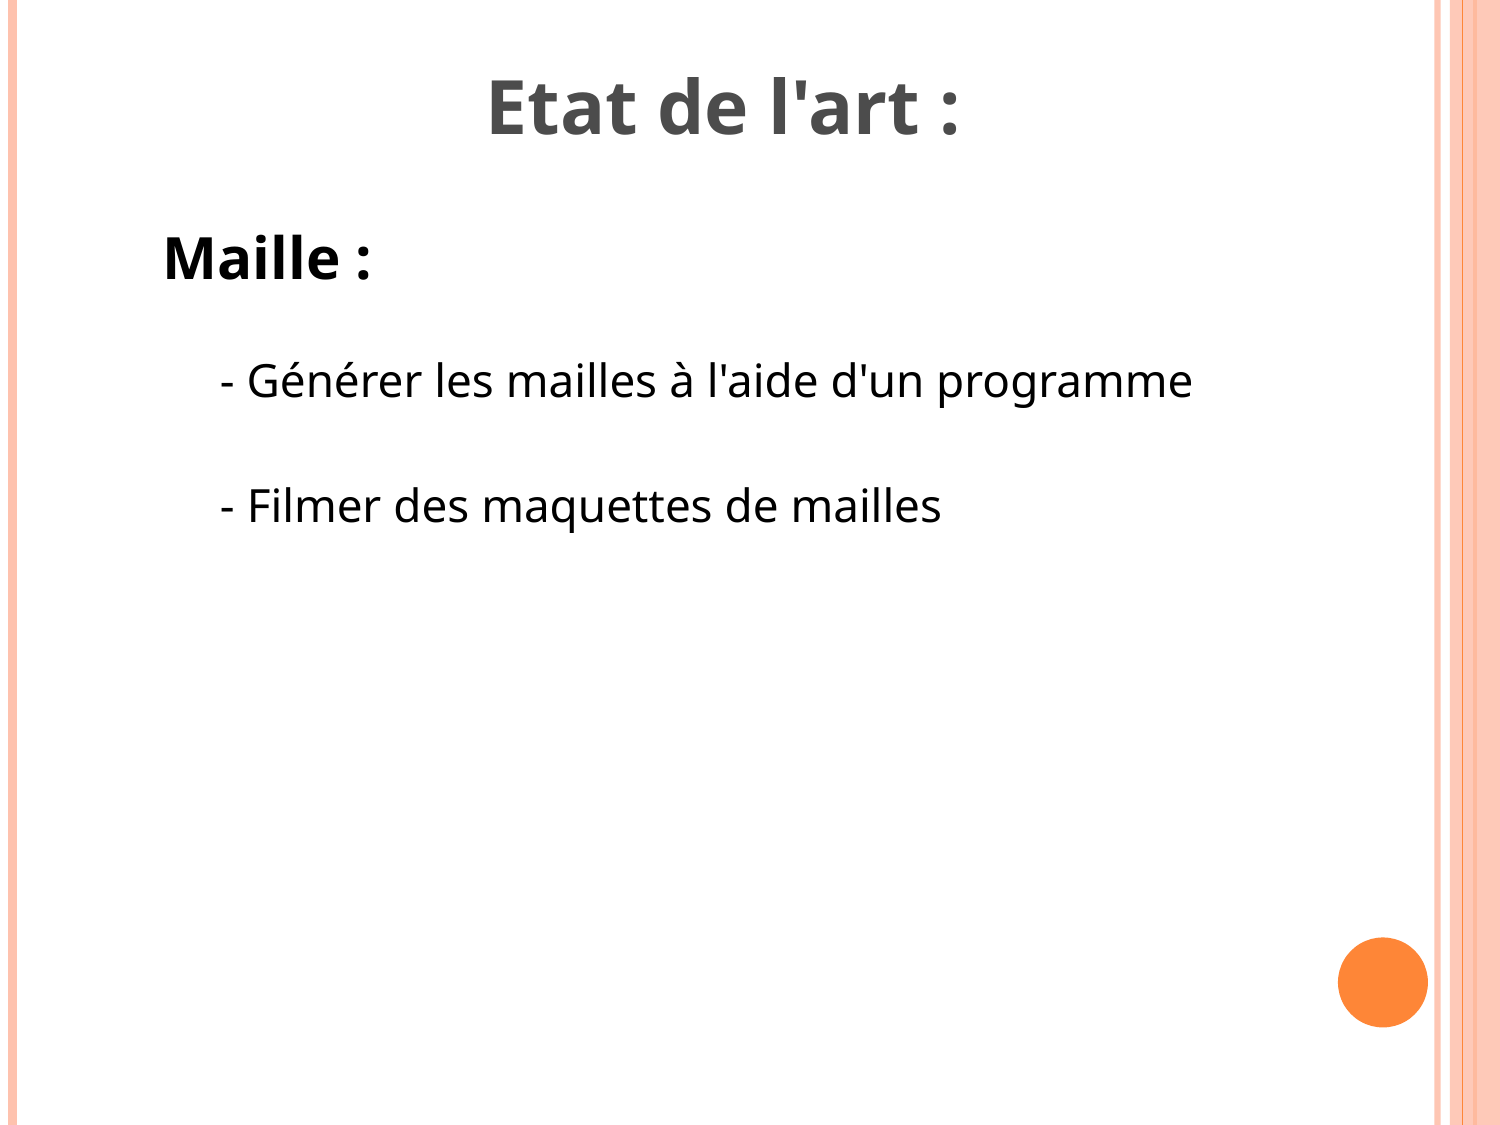

Etat de l'art :
Maille :
- Générer les mailles à l'aide d'un programme
- Filmer des maquettes de mailles